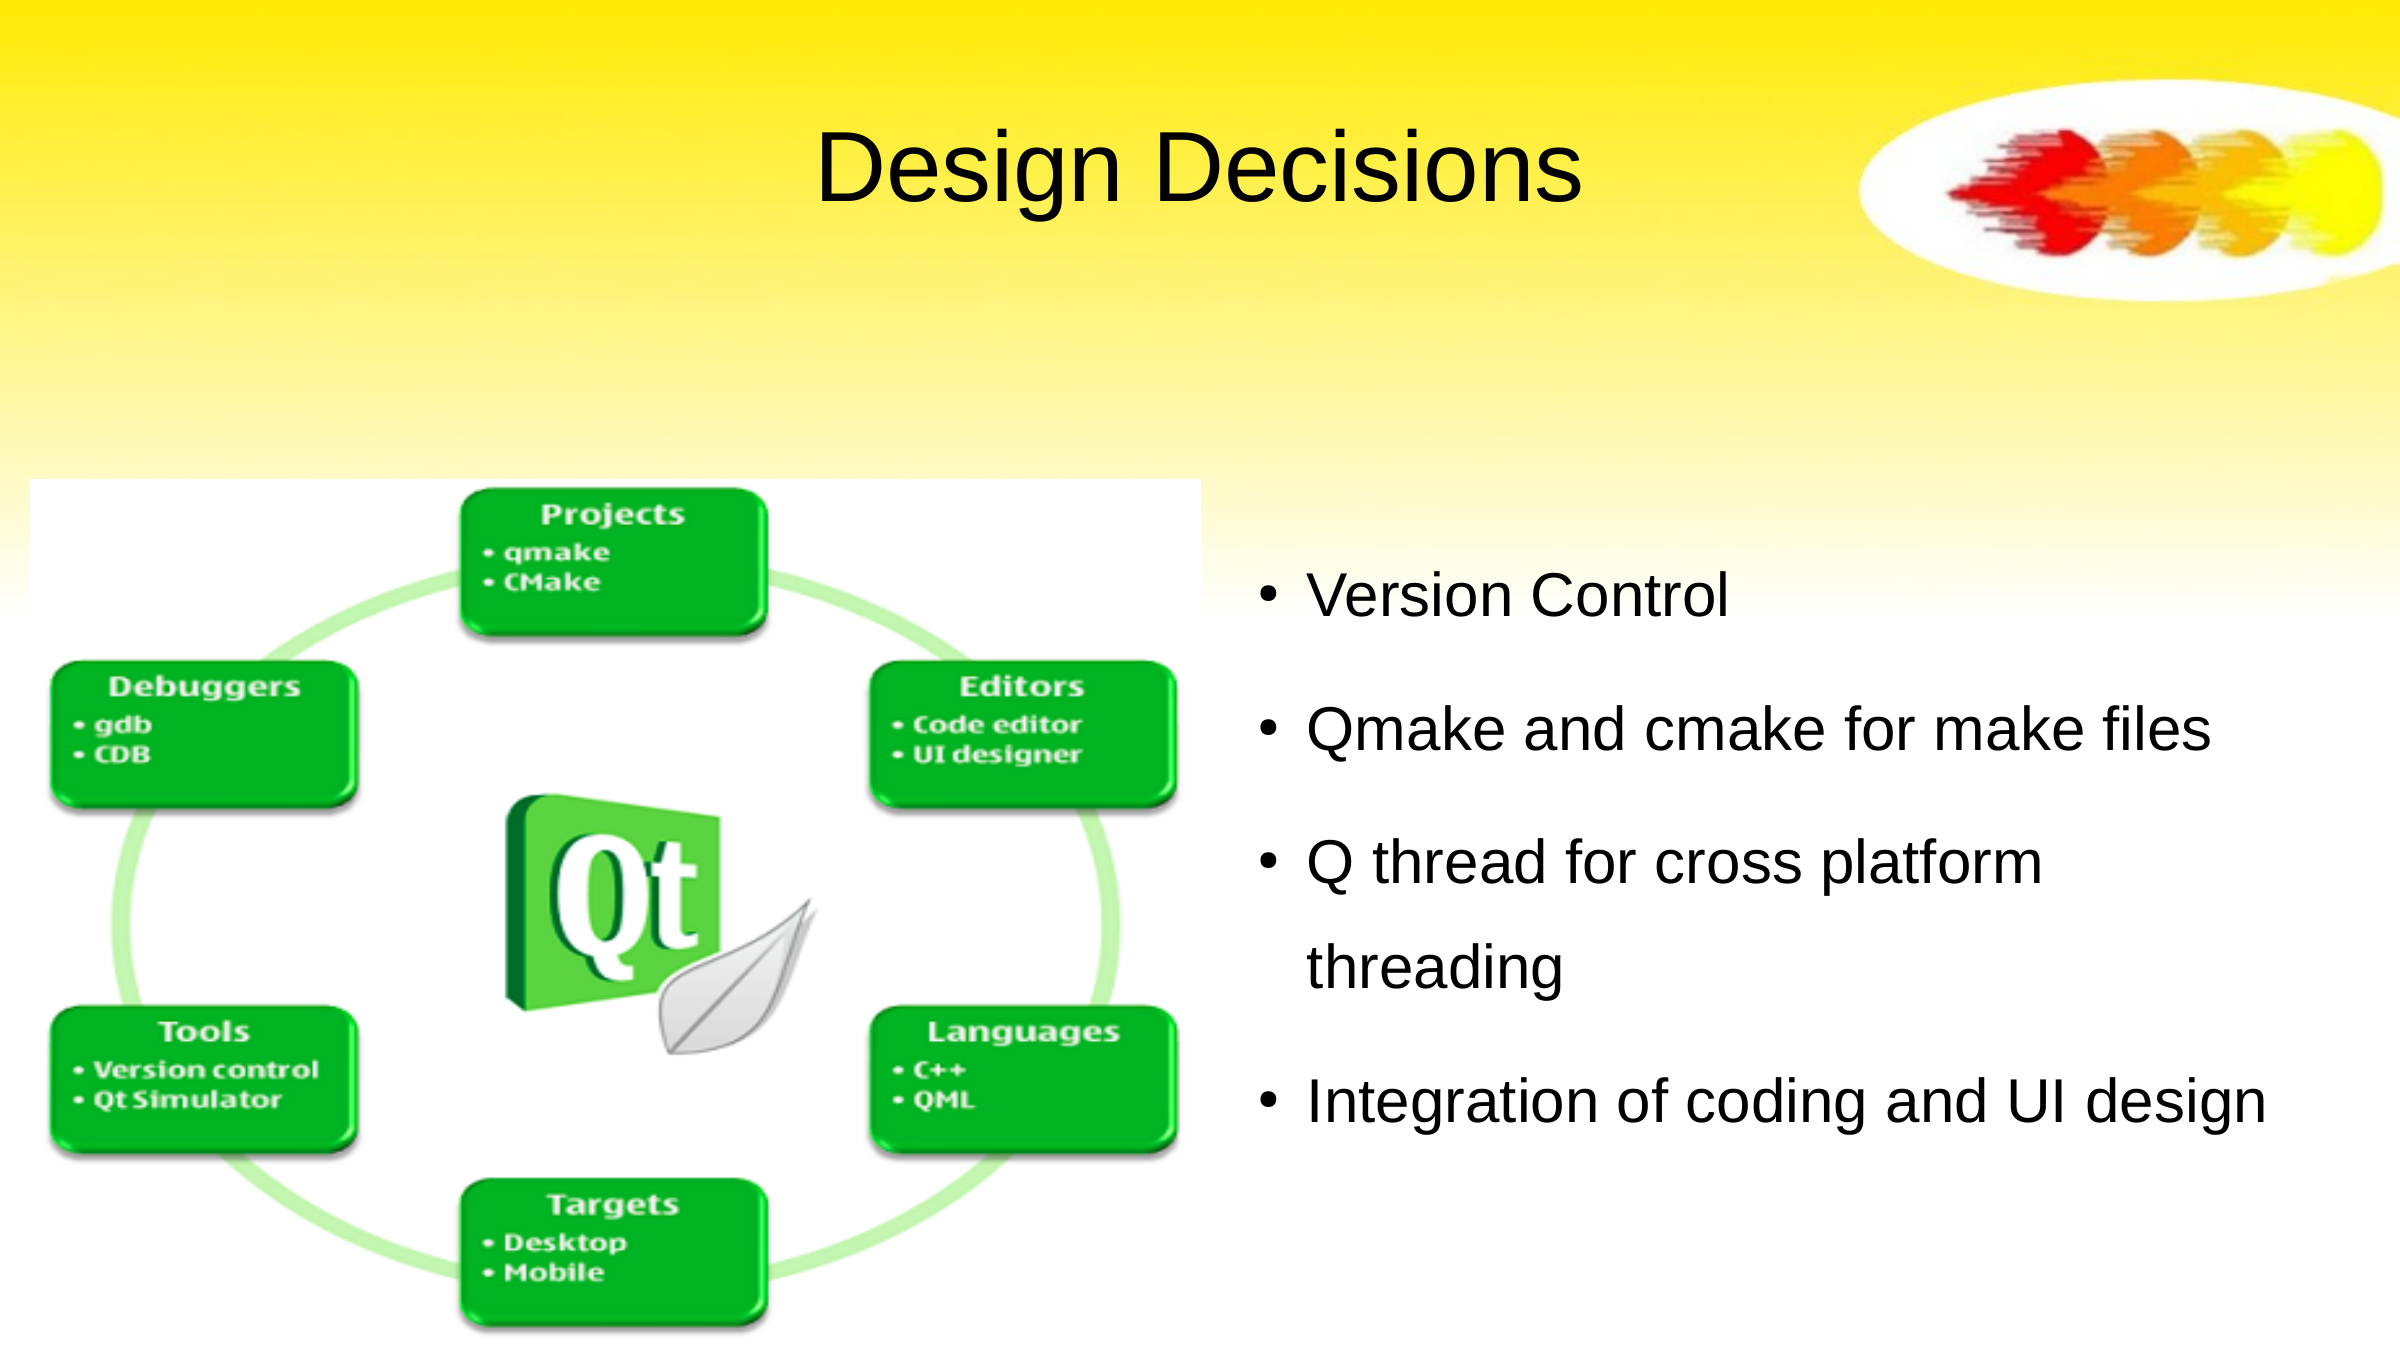

# Design Decisions
Version Control
Qmake and cmake for make files
Q thread for cross platform threading
Integration of coding and UI design